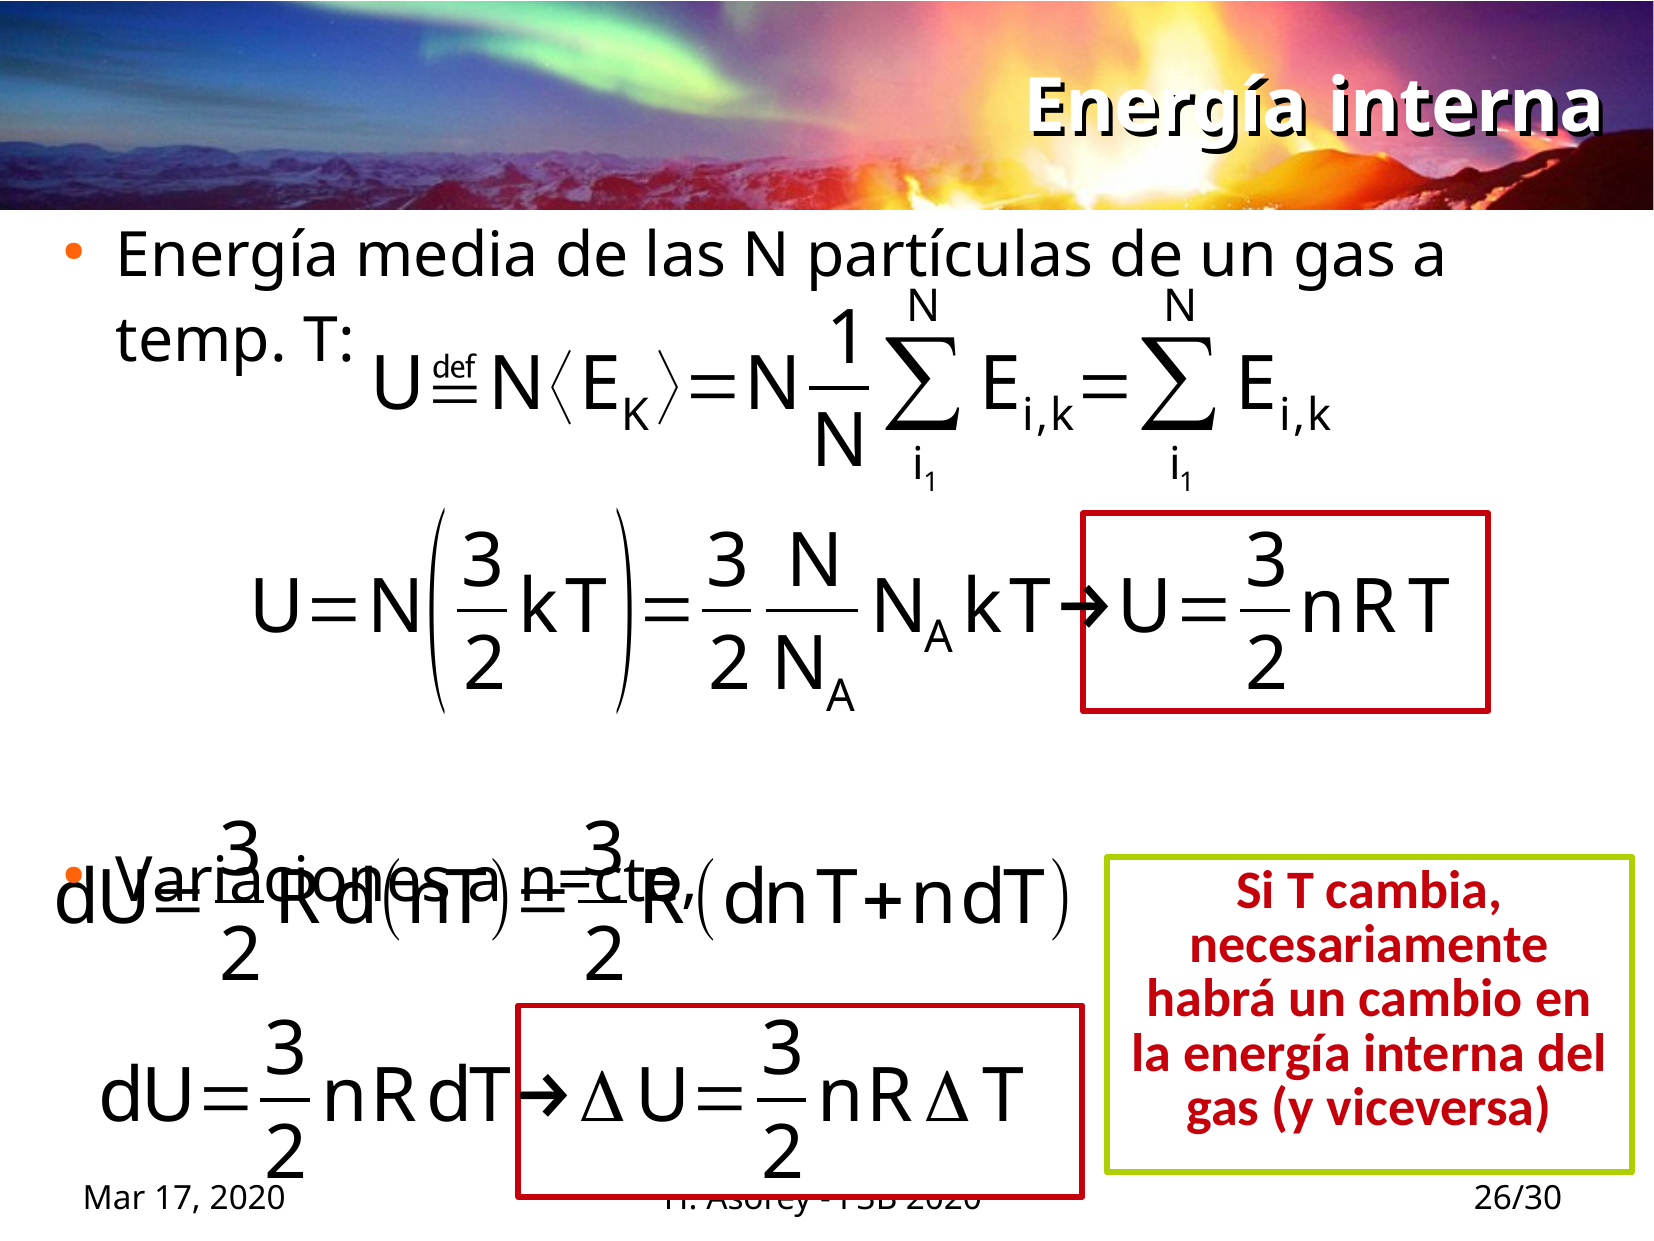

# Energía interna
Energía media de las N partículas de un gas a temp. T:
Variaciones a n=cte,
Si T cambia, necesariamente habrá un cambio en la energía interna del gas (y viceversa)
Mar 17, 2020
H. Asorey - F3B 2020
26